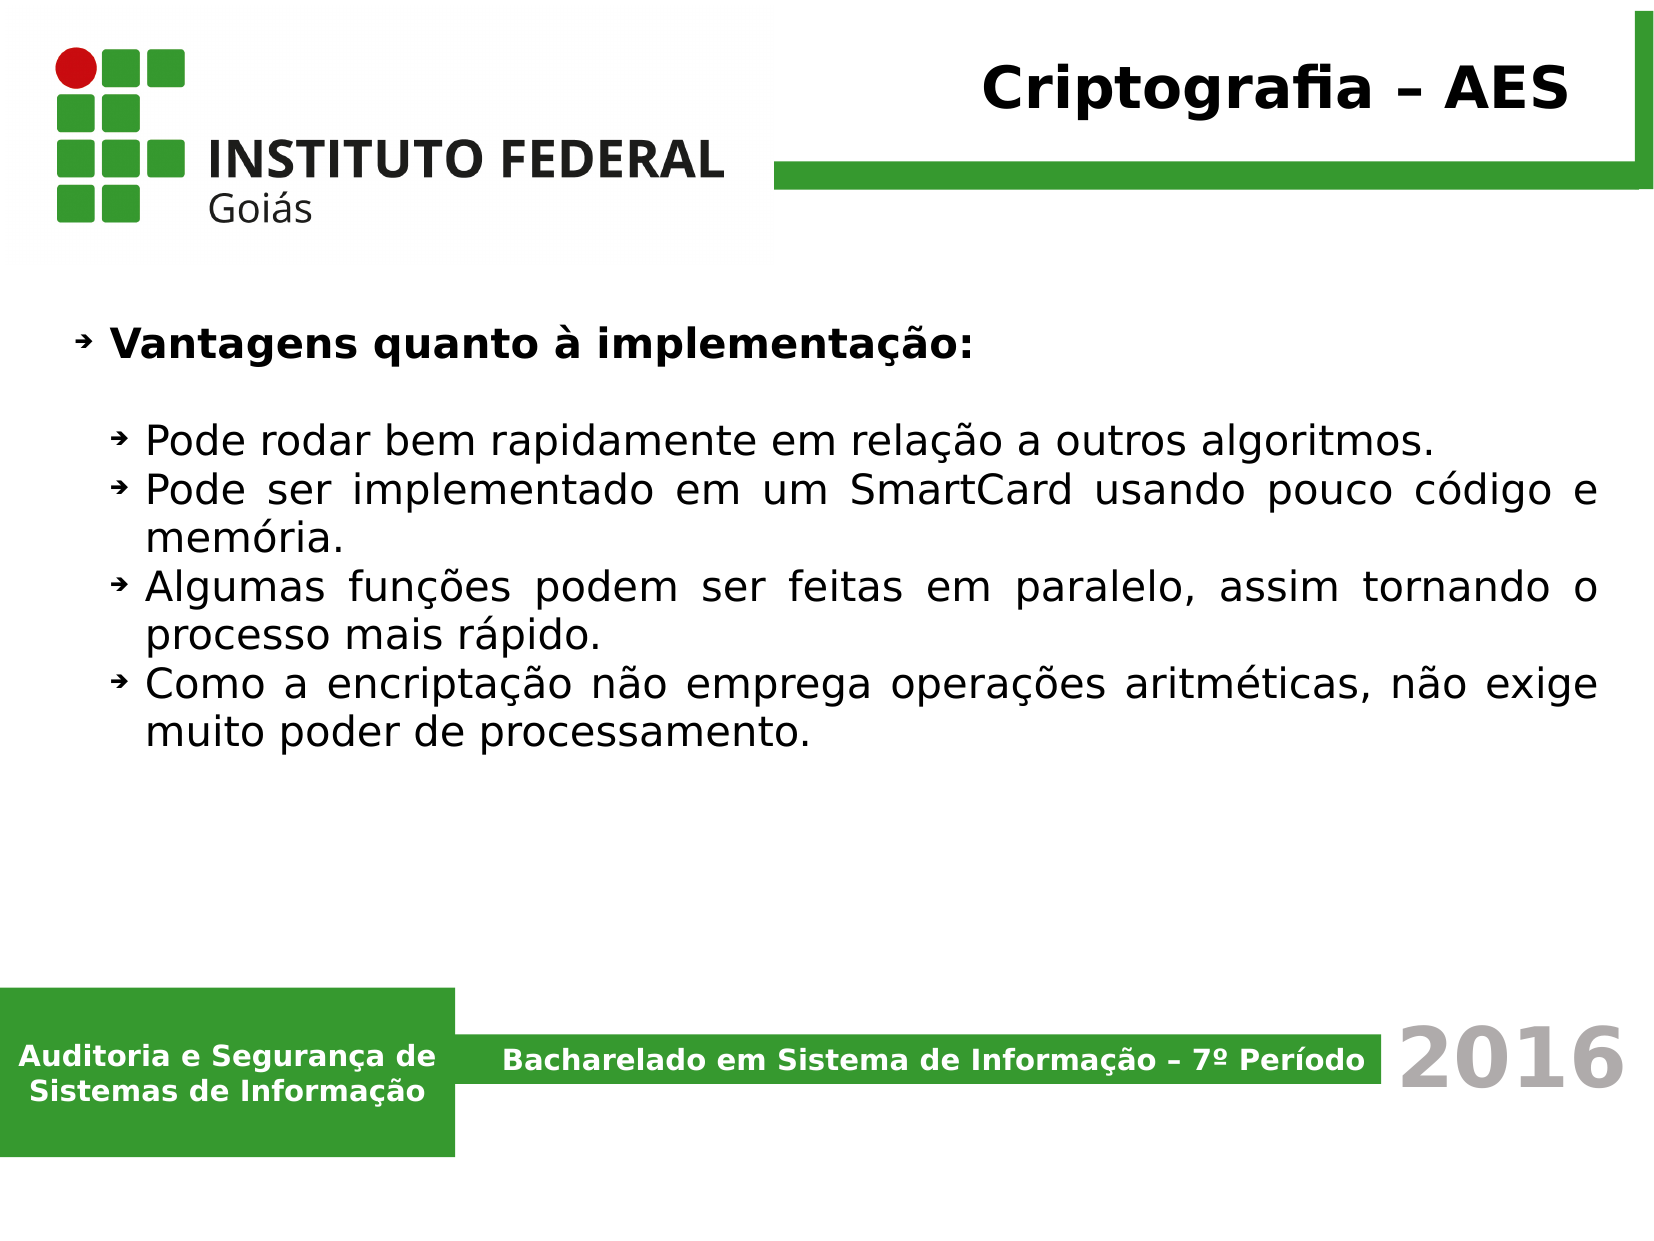

Criptografia – AES
Vantagens quanto à implementação:
Pode rodar bem rapidamente em relação a outros algoritmos.
Pode ser implementado em um SmartCard usando pouco código e memória.
Algumas funções podem ser feitas em paralelo, assim tornando o processo mais rápido.
Como a encriptação não emprega operações aritméticas, não exige muito poder de processamento.
Auditoria e Segurança de Sistemas de Informação
2016
Bacharelado em Sistema de Informação – 7º Período